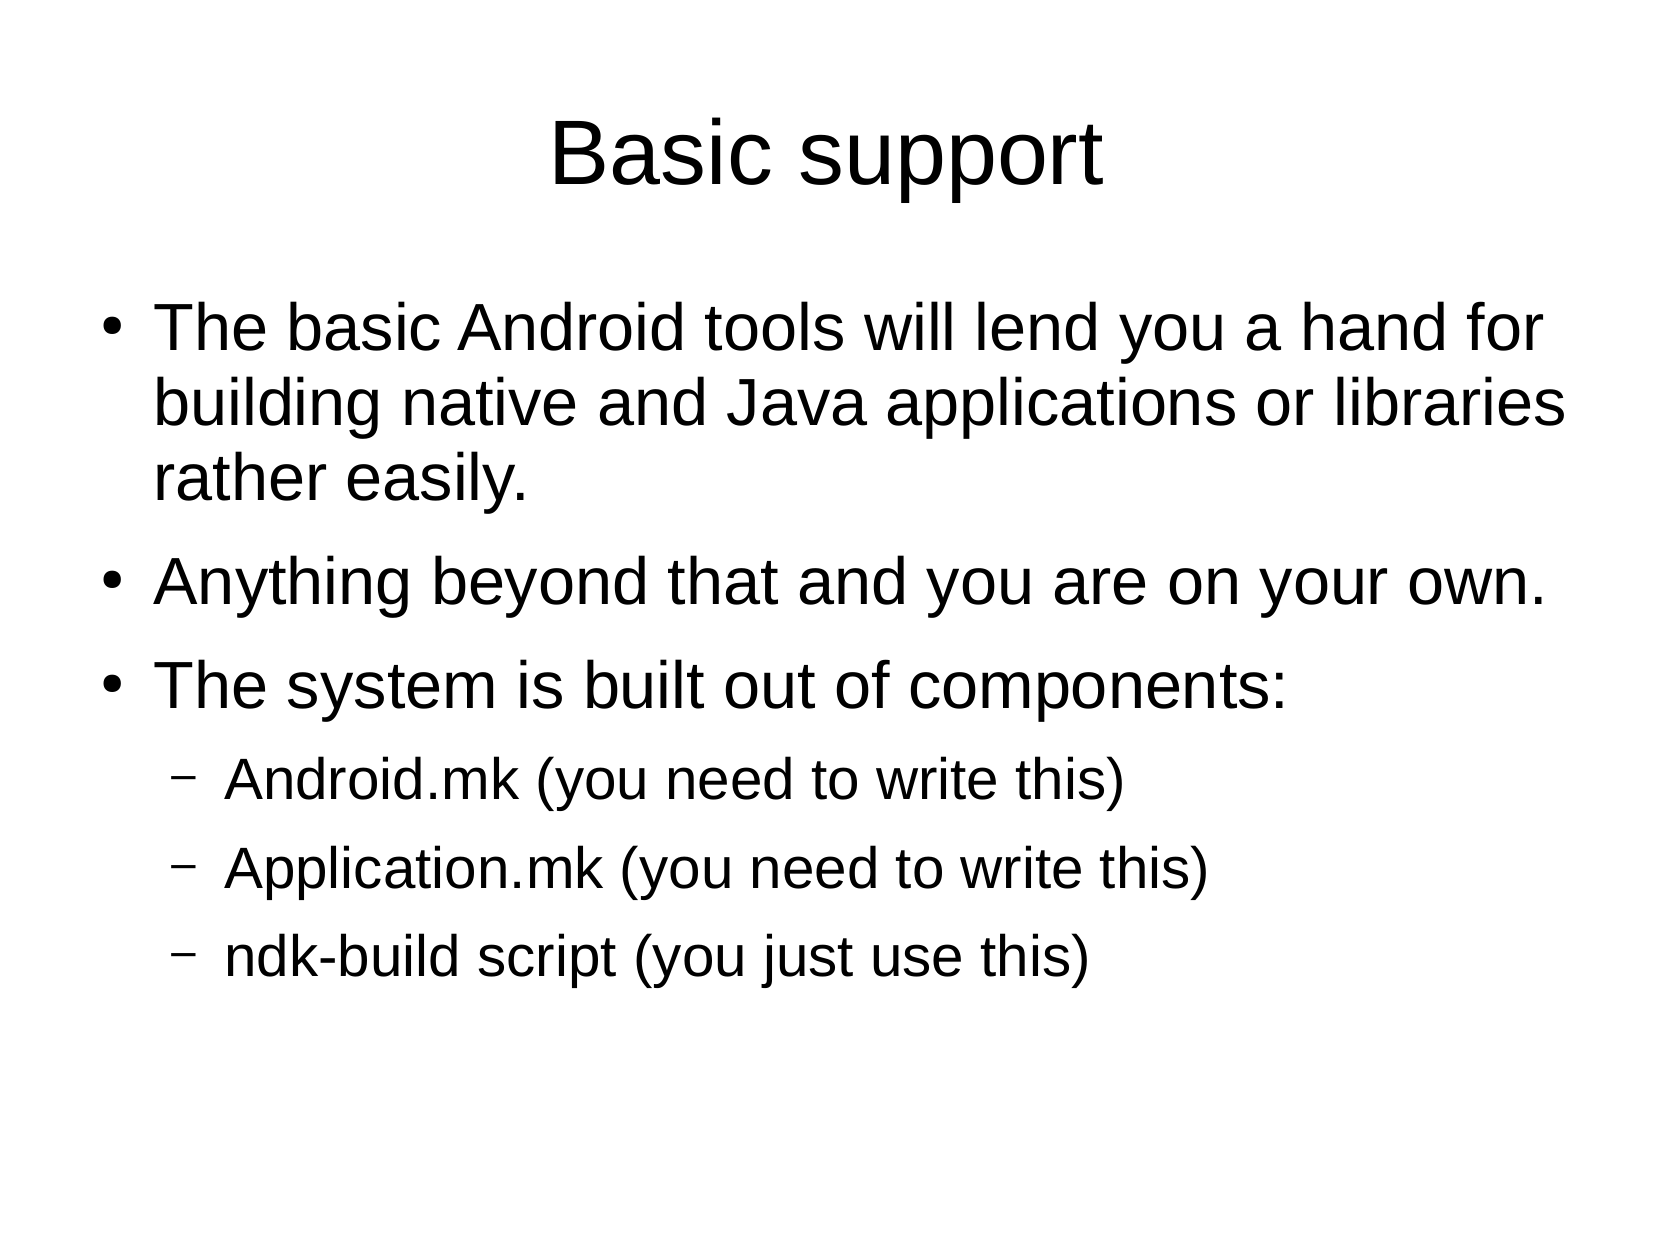

# Basic support
The basic Android tools will lend you a hand for building native and Java applications or libraries rather easily.
Anything beyond that and you are on your own.
The system is built out of components:
Android.mk (you need to write this)
Application.mk (you need to write this)
ndk-build script (you just use this)